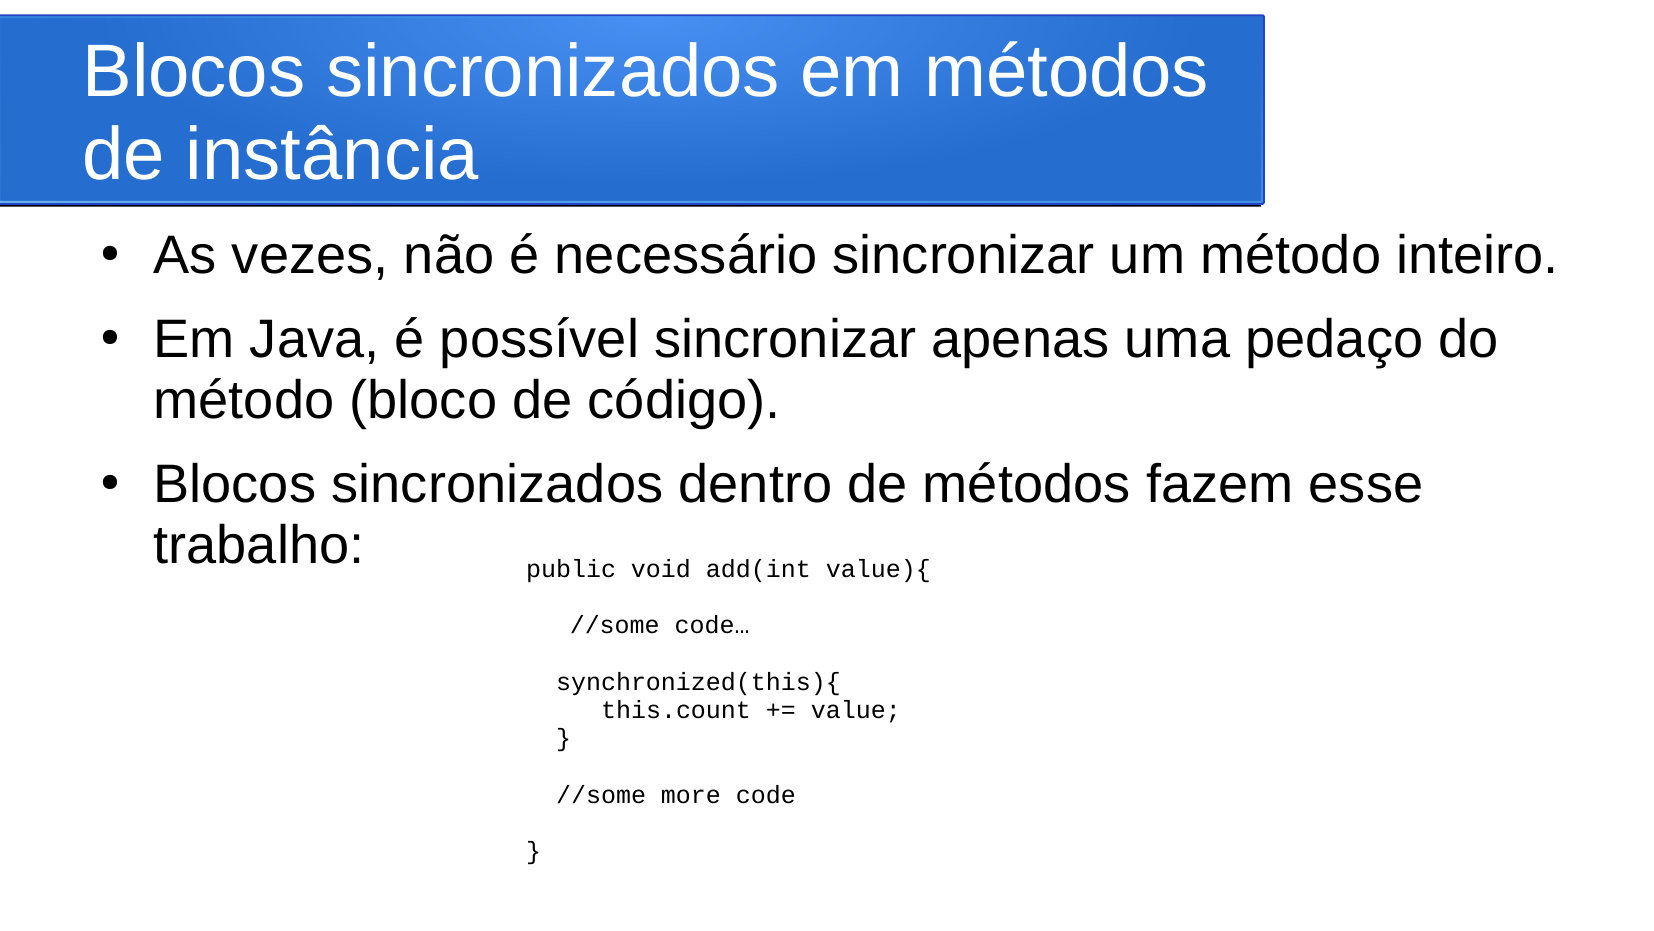

# Blocos sincronizados em métodos de instância
As vezes, não é necessário sincronizar um método inteiro.
Em Java, é possível sincronizar apenas uma pedaço do método (bloco de código).
Blocos sincronizados dentro de métodos fazem esse trabalho:
 public void add(int value){
	//some code…
 synchronized(this){
 this.count += value;
 }
 //some more code
 }